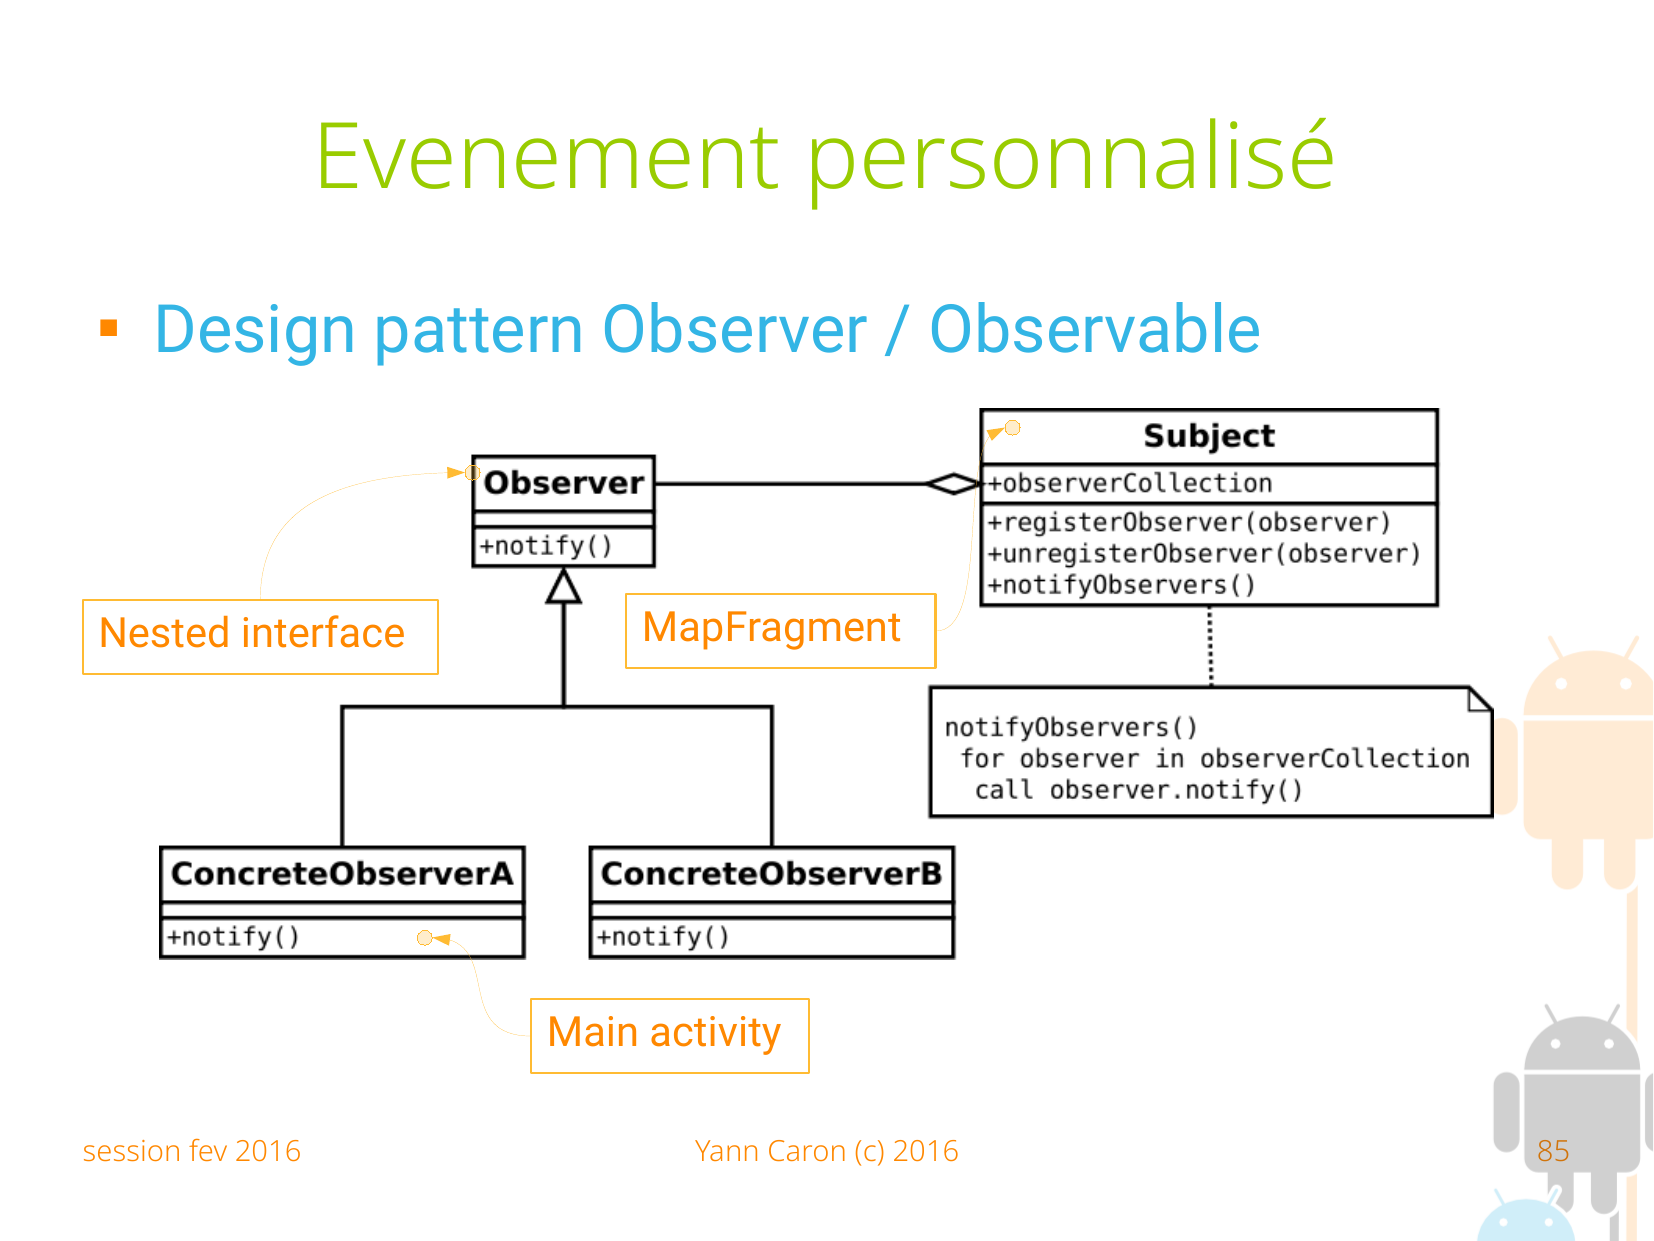

# Evenement personnalisé
Design pattern Observer / Observable
MapFragment
Nested interface
Main activity
session fev 2016
Yann Caron (c) 2016
85